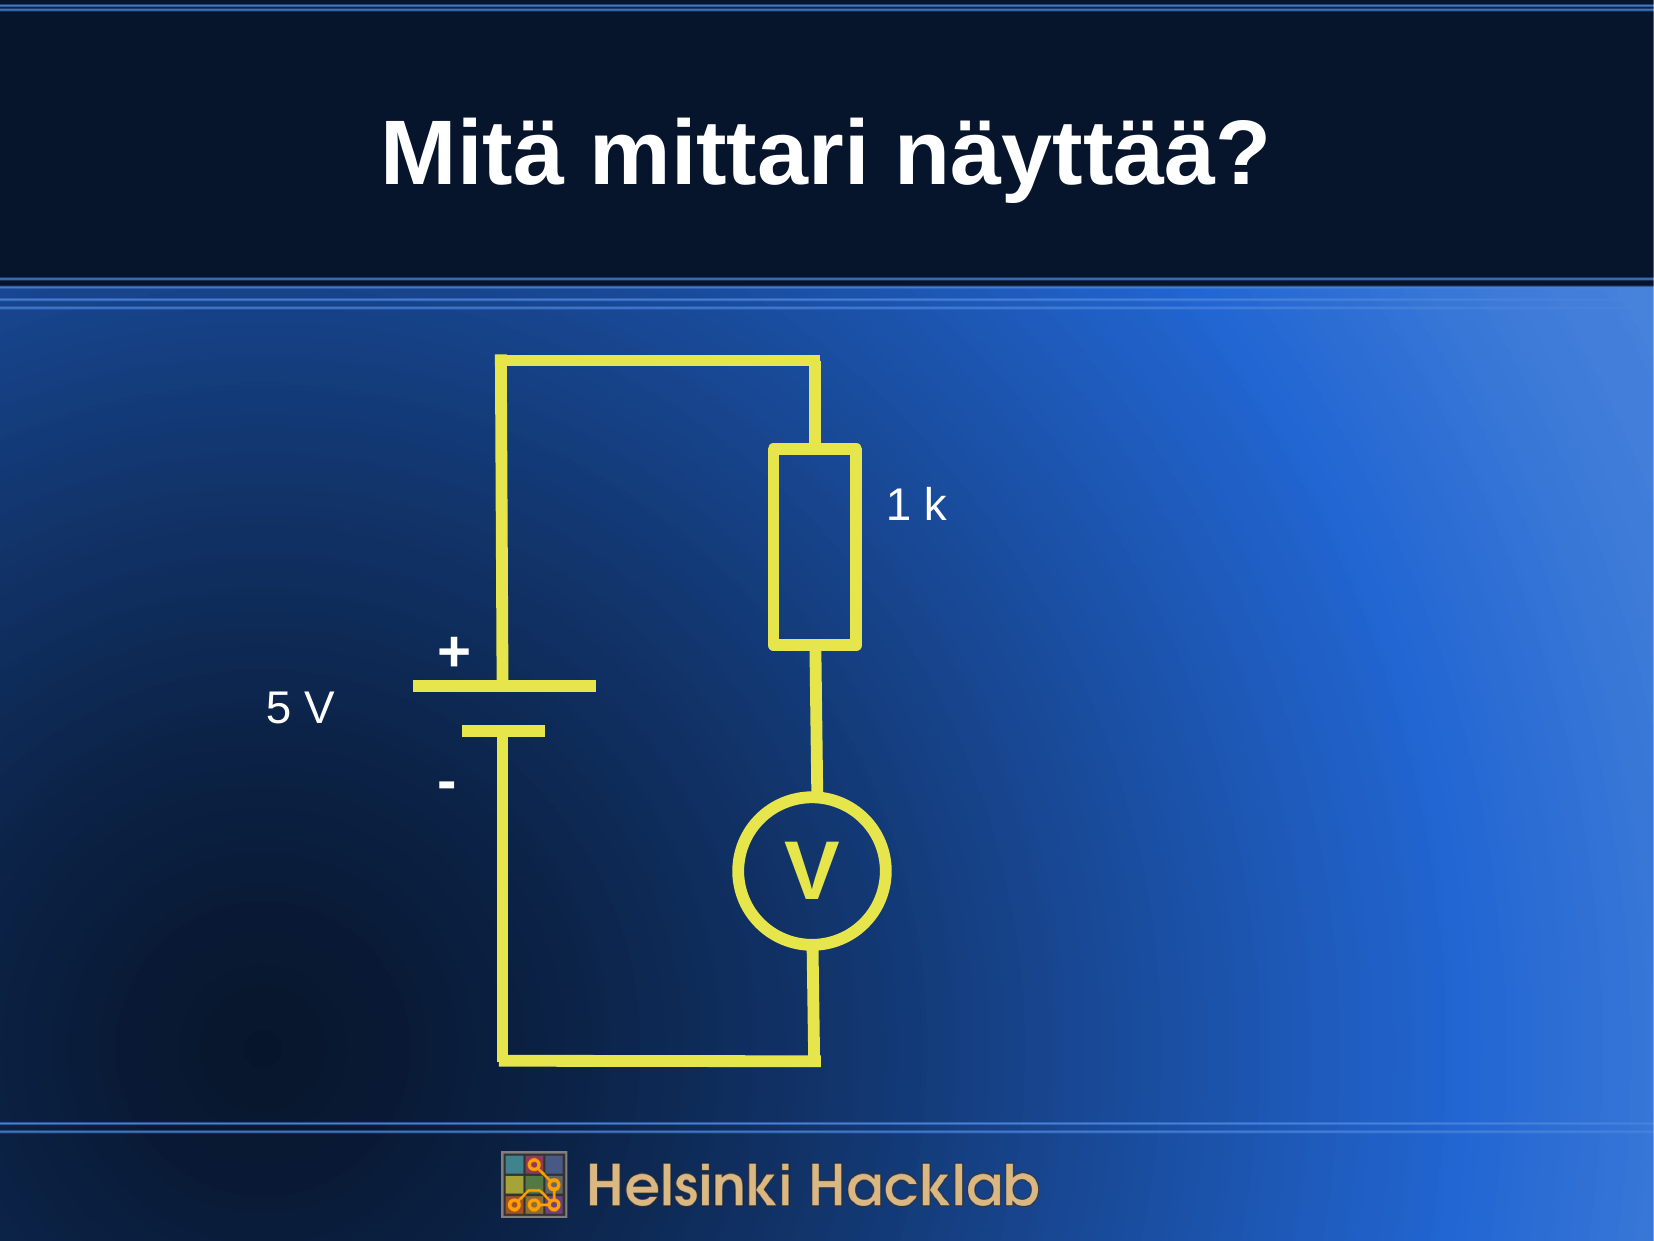

# Mitä mittari näyttää?
1 k
+
5 V
-
V